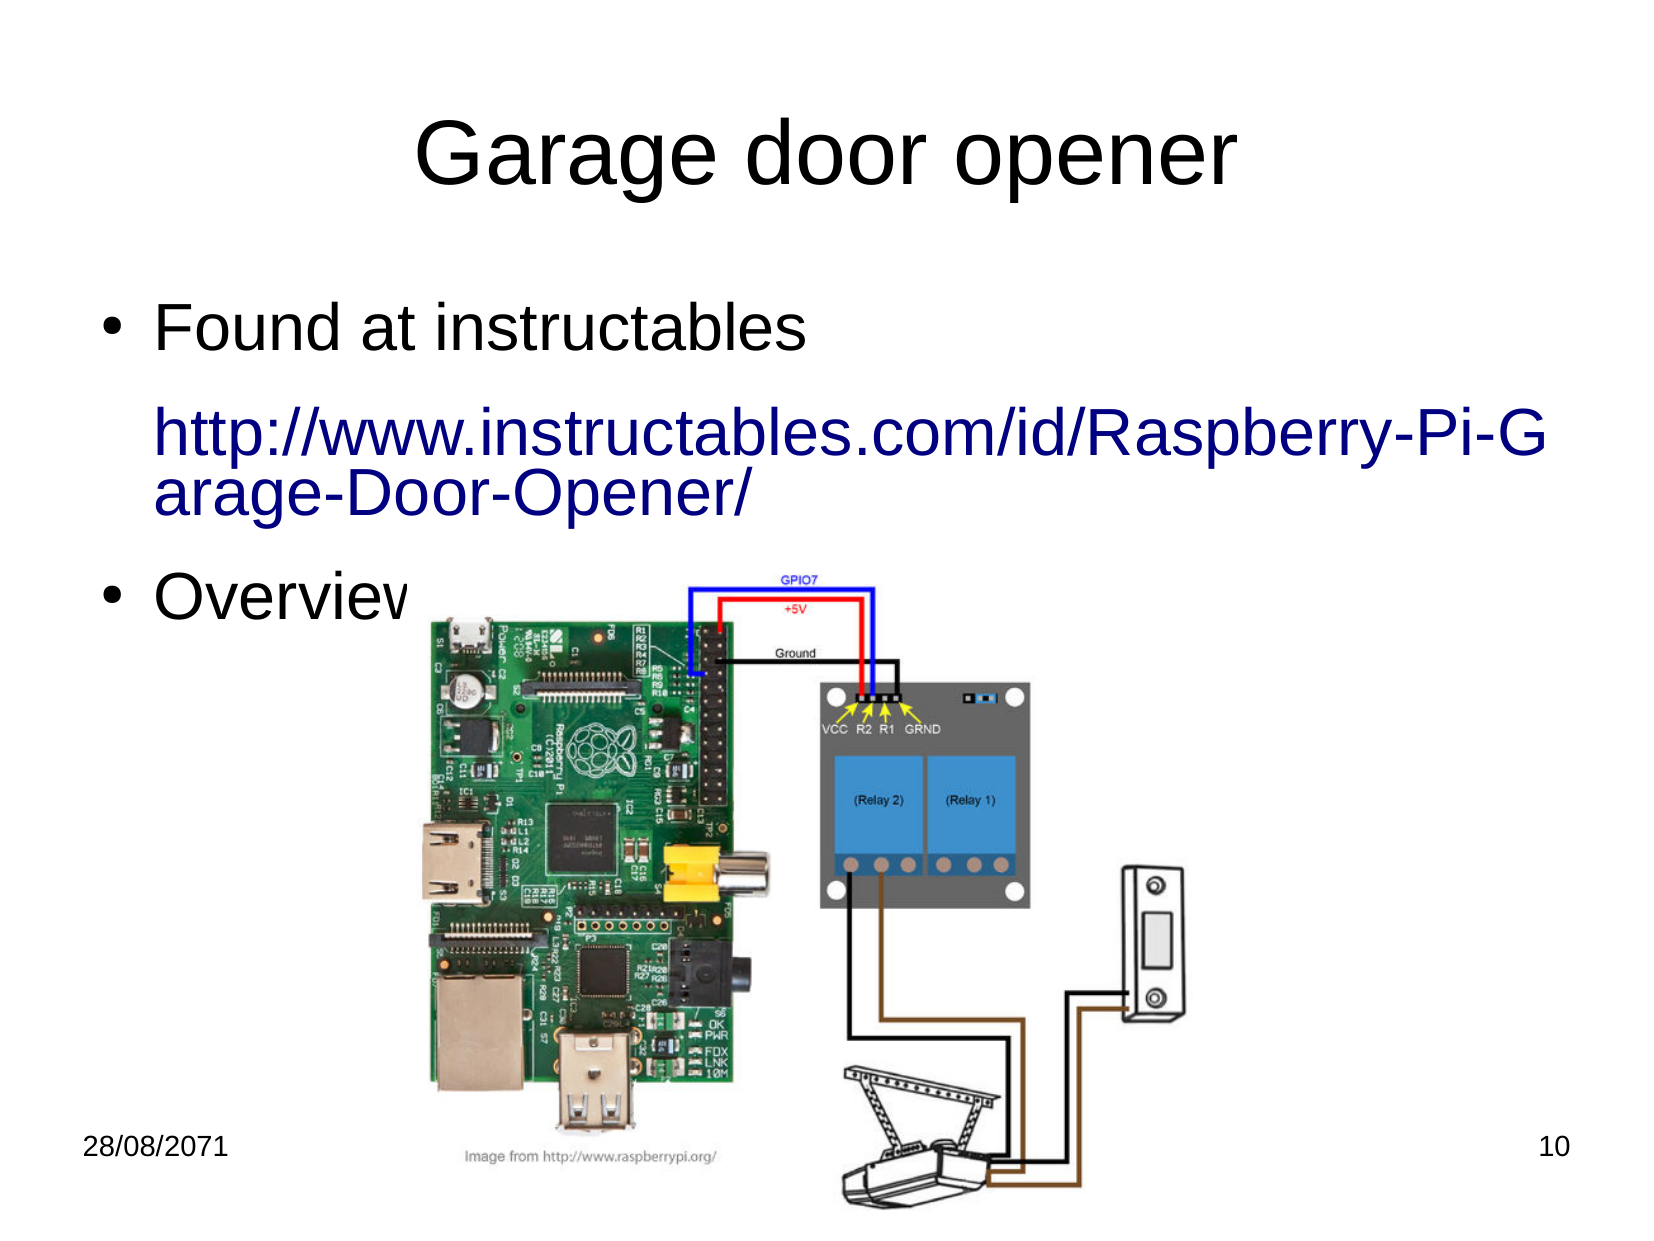

# Garage door opener
Found at instructables
http://www.instructables.com/id/Raspberry-Pi-Garage-Door-Opener/
Overview
28/08/2071
Peter Reutemann
10